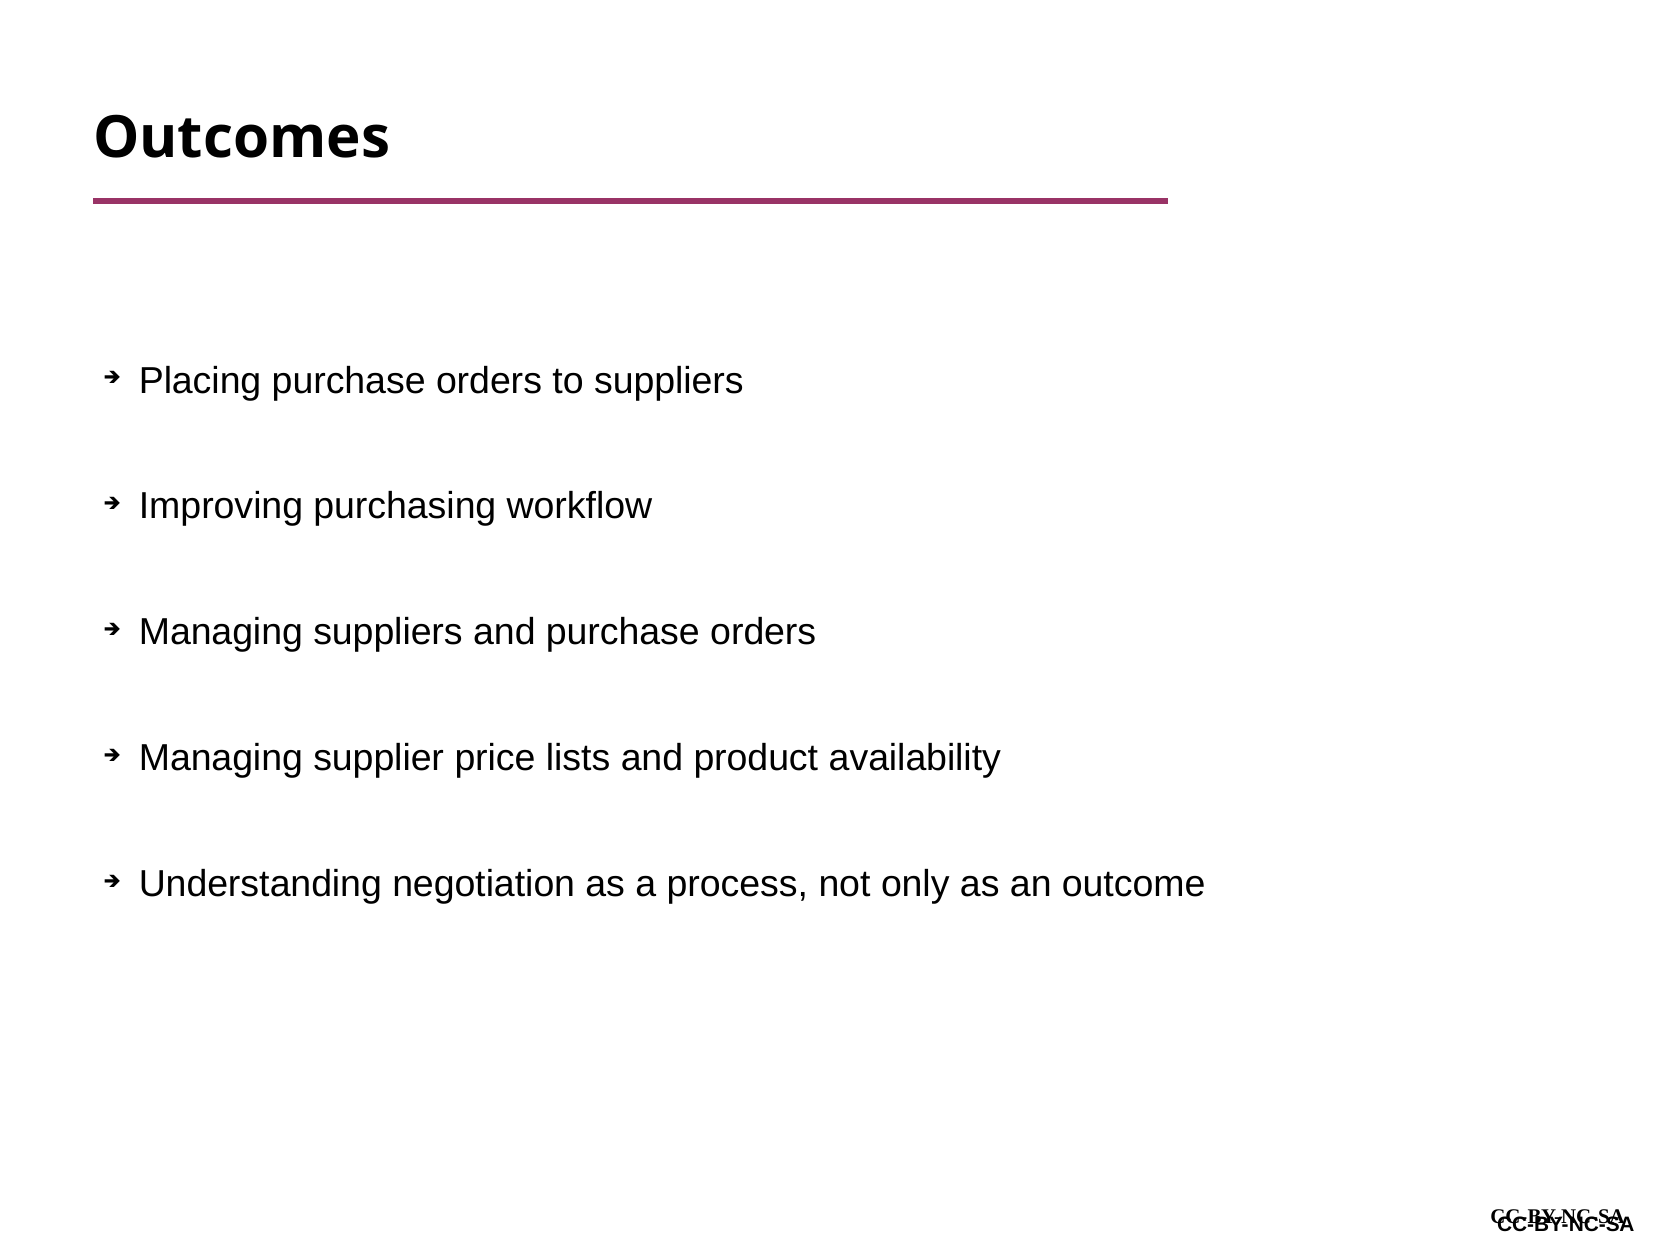

# Outcomes
Placing purchase orders to suppliers
Improving purchasing workflow
Managing suppliers and purchase orders
Managing supplier price lists and product availability
Understanding negotiation as a process, not only as an outcome
CC-BY-NC-SA